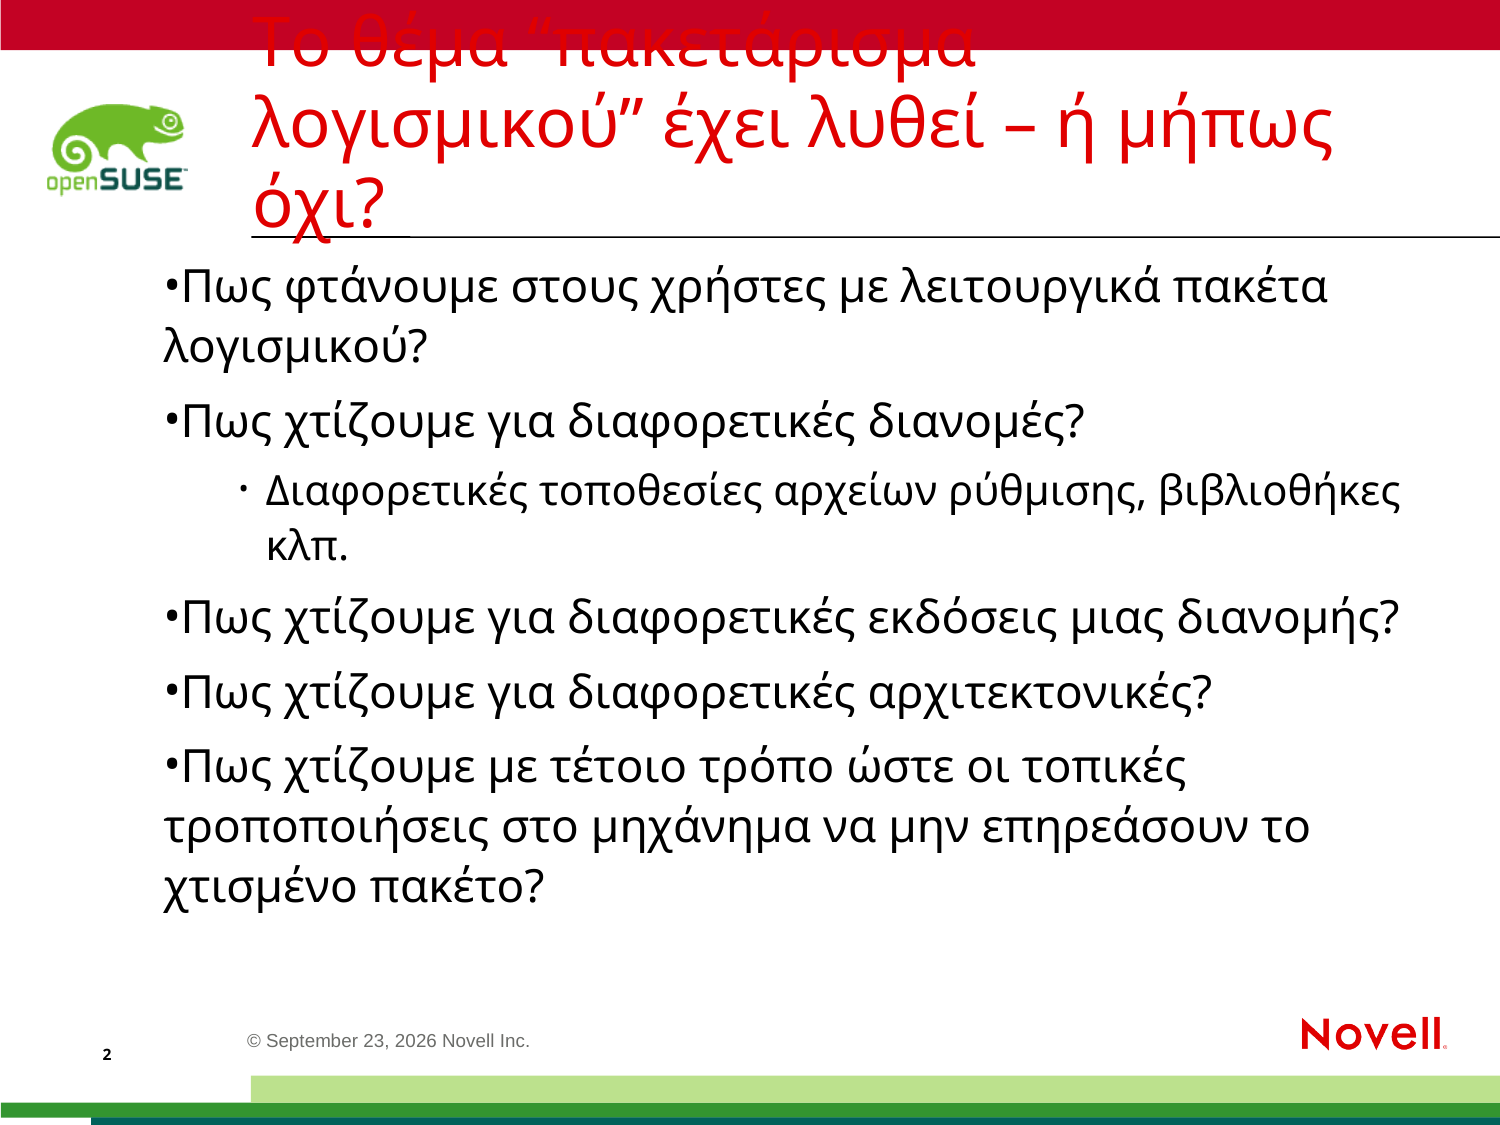

# Το θέμα “πακετάρισμα λογισμικού” έχει λυθεί – ή μήπως όχι?
Πως φτάνουμε στους χρήστες με λειτουργικά πακέτα λογισμικού?
Πως χτίζουμε για διαφορετικές διανομές?
Διαφορετικές τοποθεσίες αρχείων ρύθμισης, βιβλιοθήκες κλπ.
Πως χτίζουμε για διαφορετικές εκδόσεις μιας διανομής?
Πως χτίζουμε για διαφορετικές αρχιτεκτονικές?
Πως χτίζουμε με τέτοιο τρόπο ώστε οι τοπικές τροποποιήσεις στο μηχάνημα να μην επηρεάσουν το χτισμένο πακέτο?